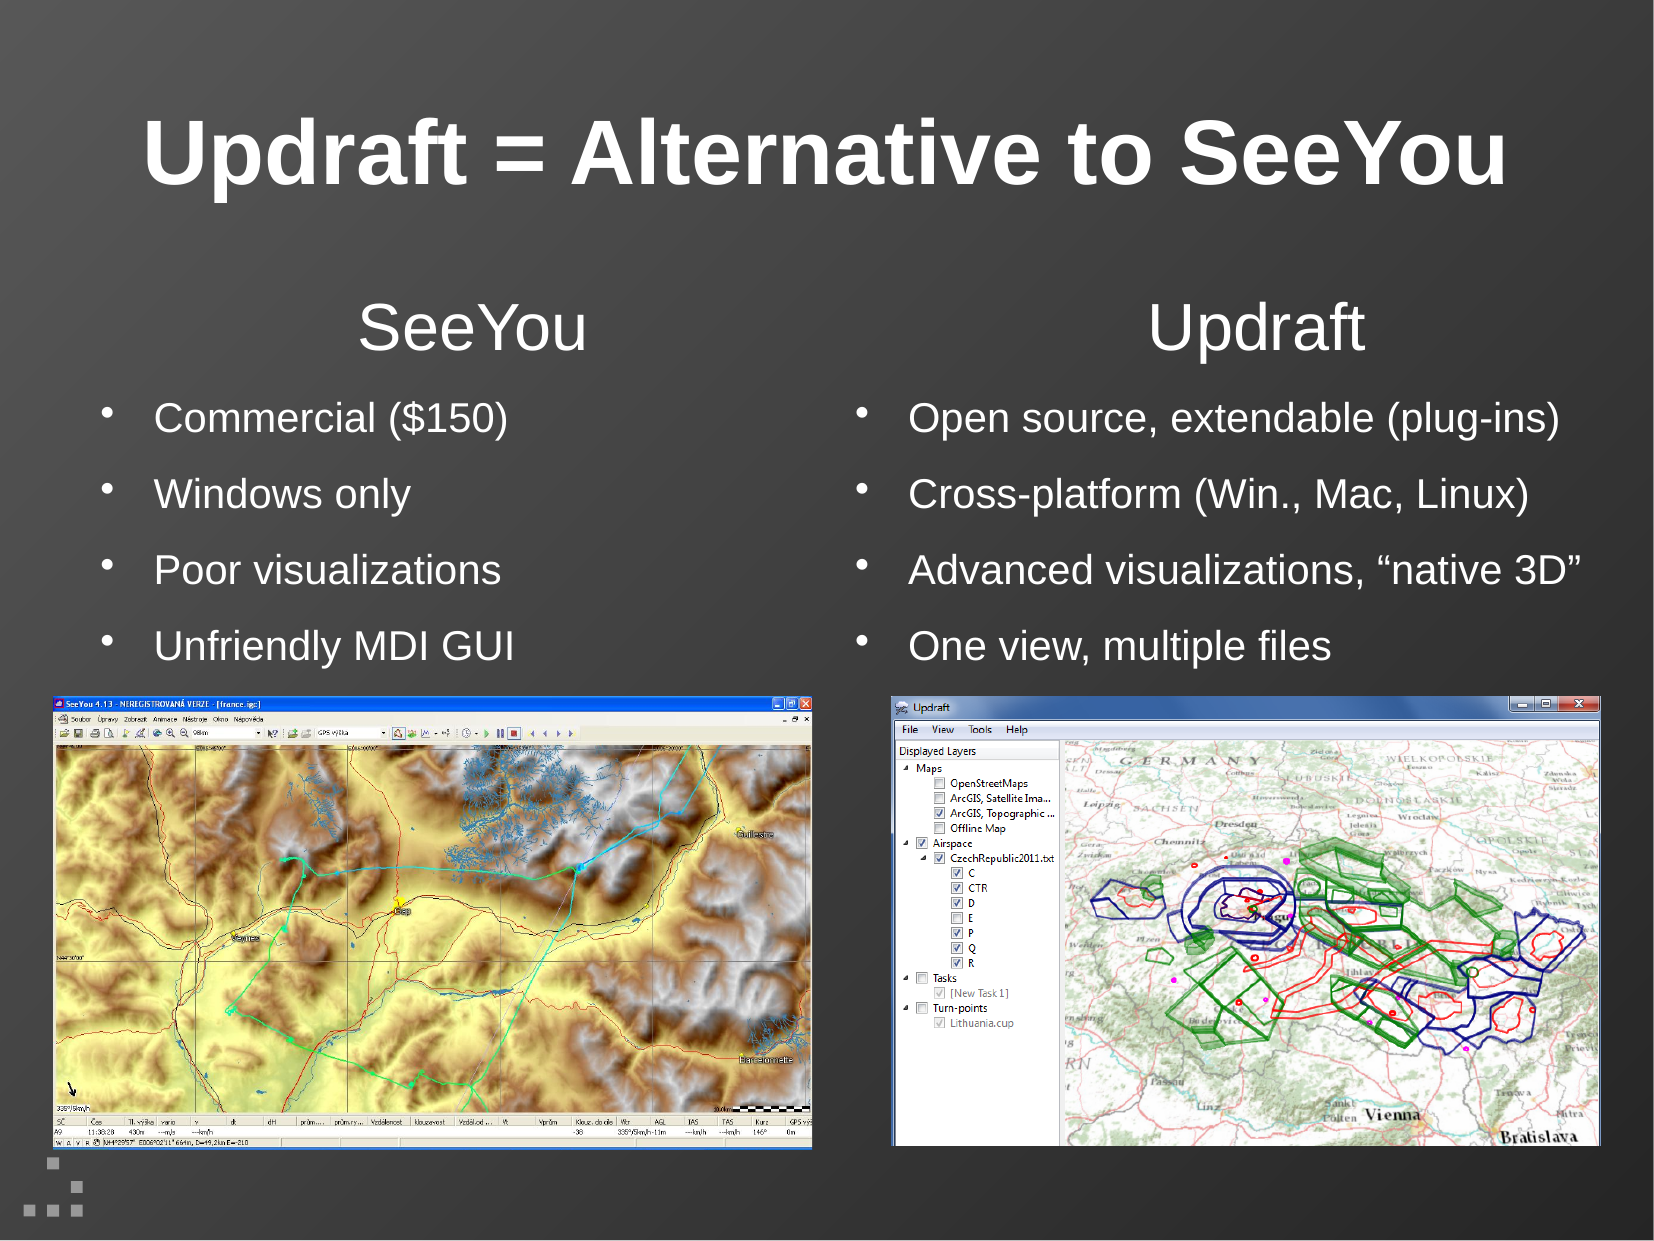

# Updraft = Alternative to SeeYou
SeeYou
Commercial ($150)
Windows only
Poor visualizations
Unfriendly MDI GUI
Updraft
Open source, extendable (plug-ins)
Cross-platform (Win., Mac, Linux)
Advanced visualizations, “native 3D”
One view, multiple files